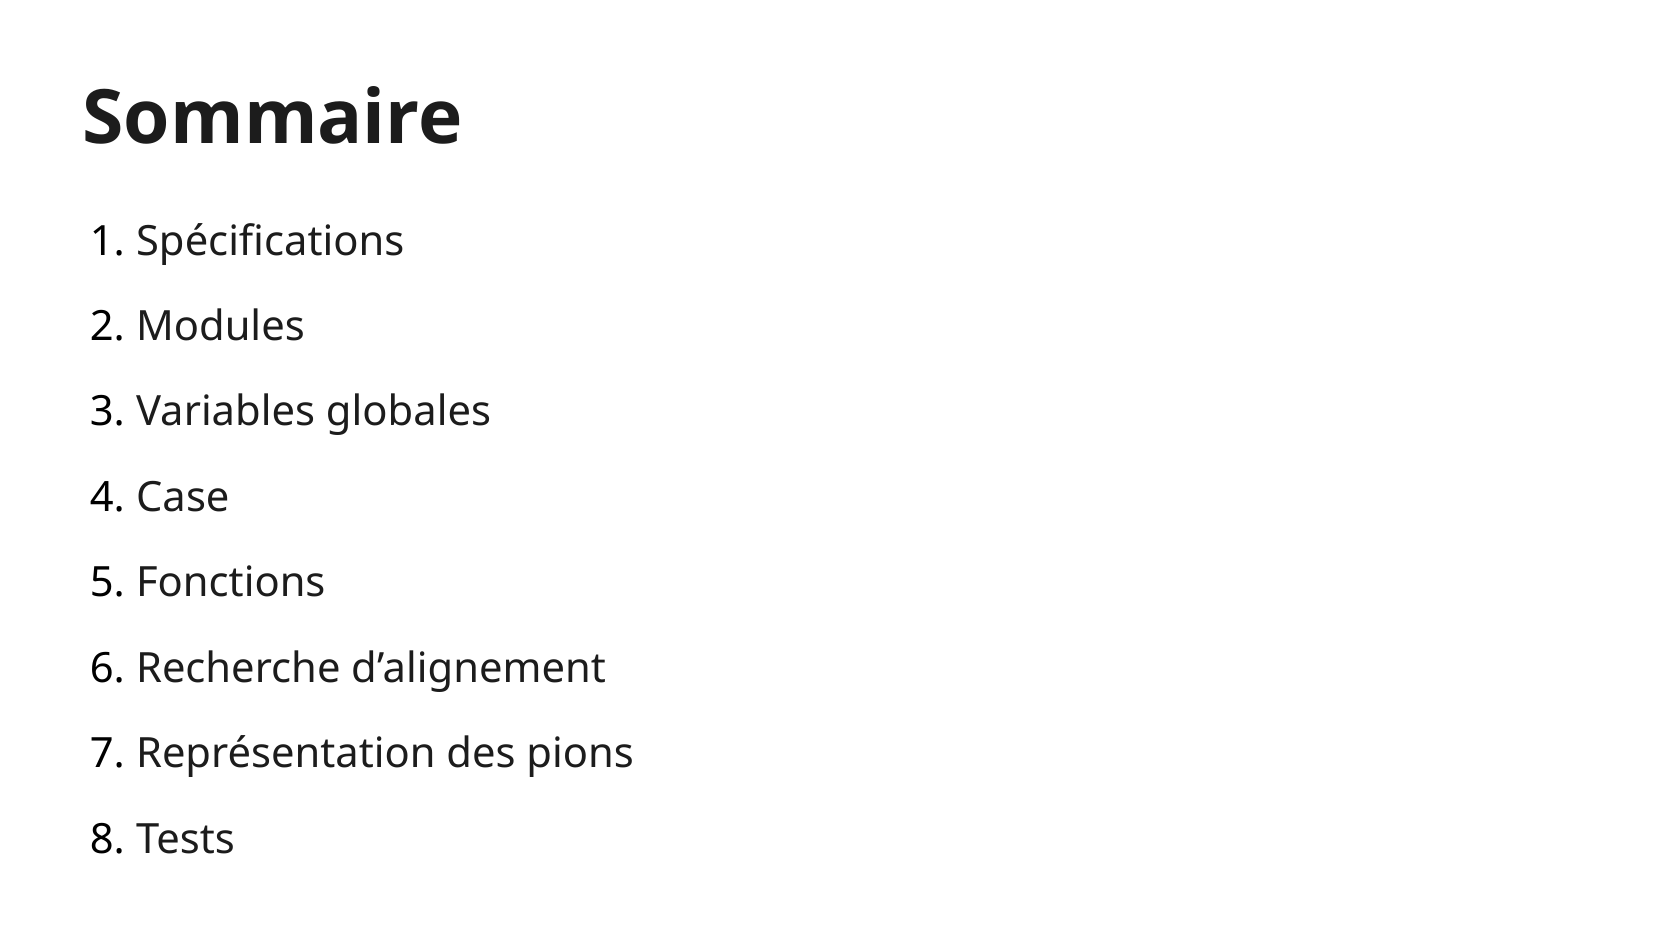

# Sommaire
 Spécifications
 Modules
 Variables globales
 Case
 Fonctions
 Recherche d’alignement
 Représentation des pions
 Tests